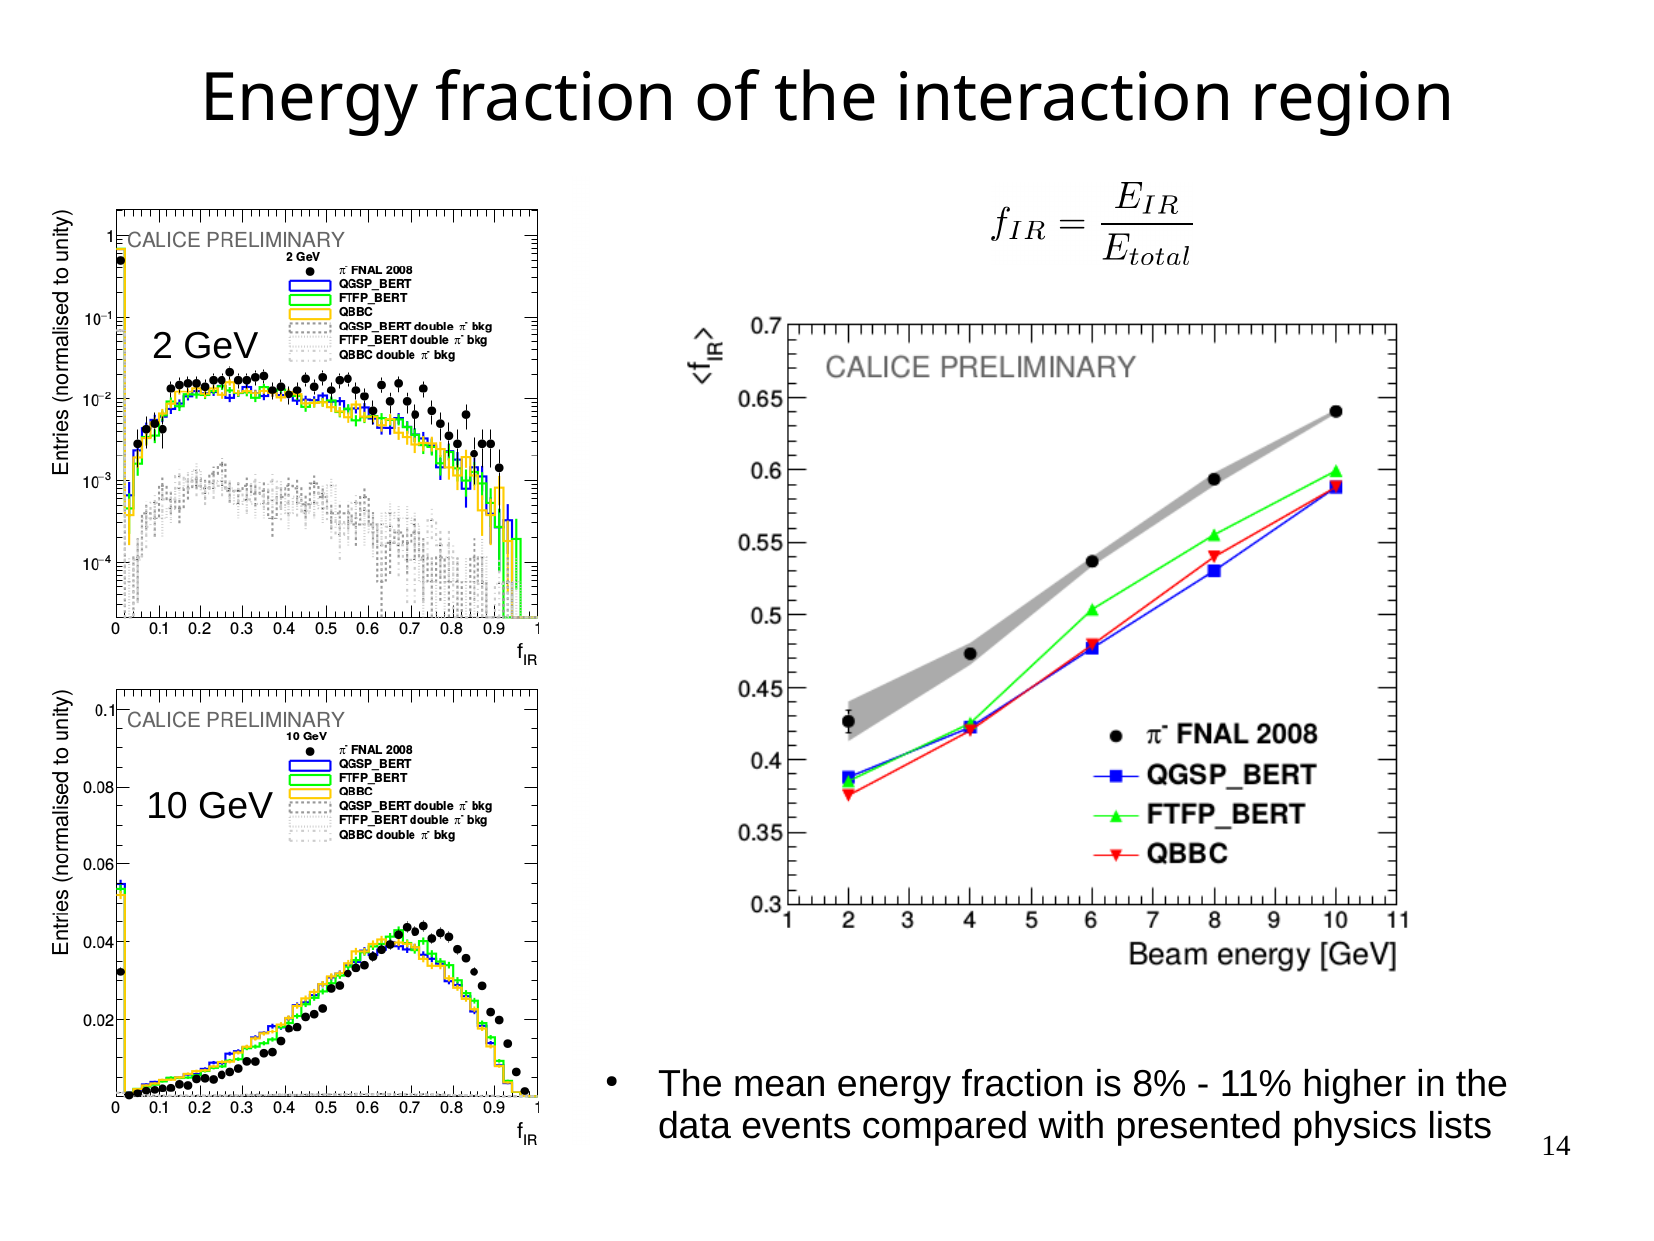

# Energy fraction of the interaction region
2 GeV
10 GeV
The mean energy fraction is 8% - 11% higher in the data events compared with presented physics lists
14